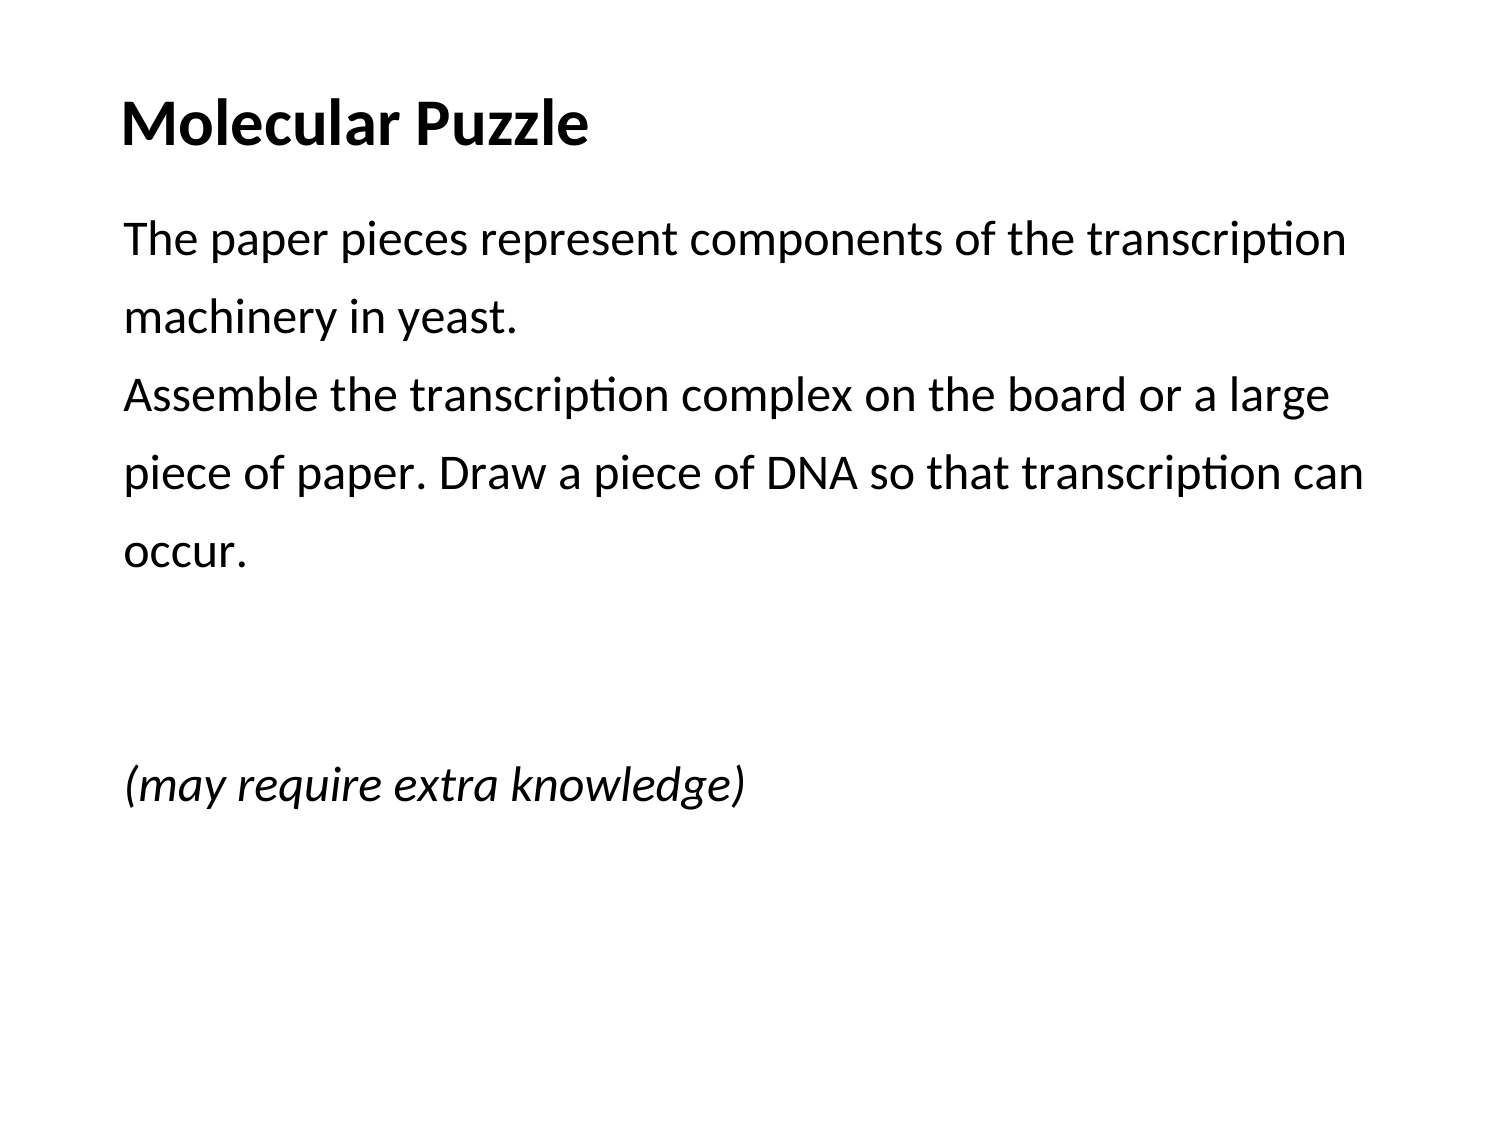

Molecular Puzzle
The paper pieces represent components of the transcription machinery in yeast.
Assemble the transcription complex on the board or a large piece of paper. Draw a piece of DNA so that transcription can occur.
(may require extra knowledge)